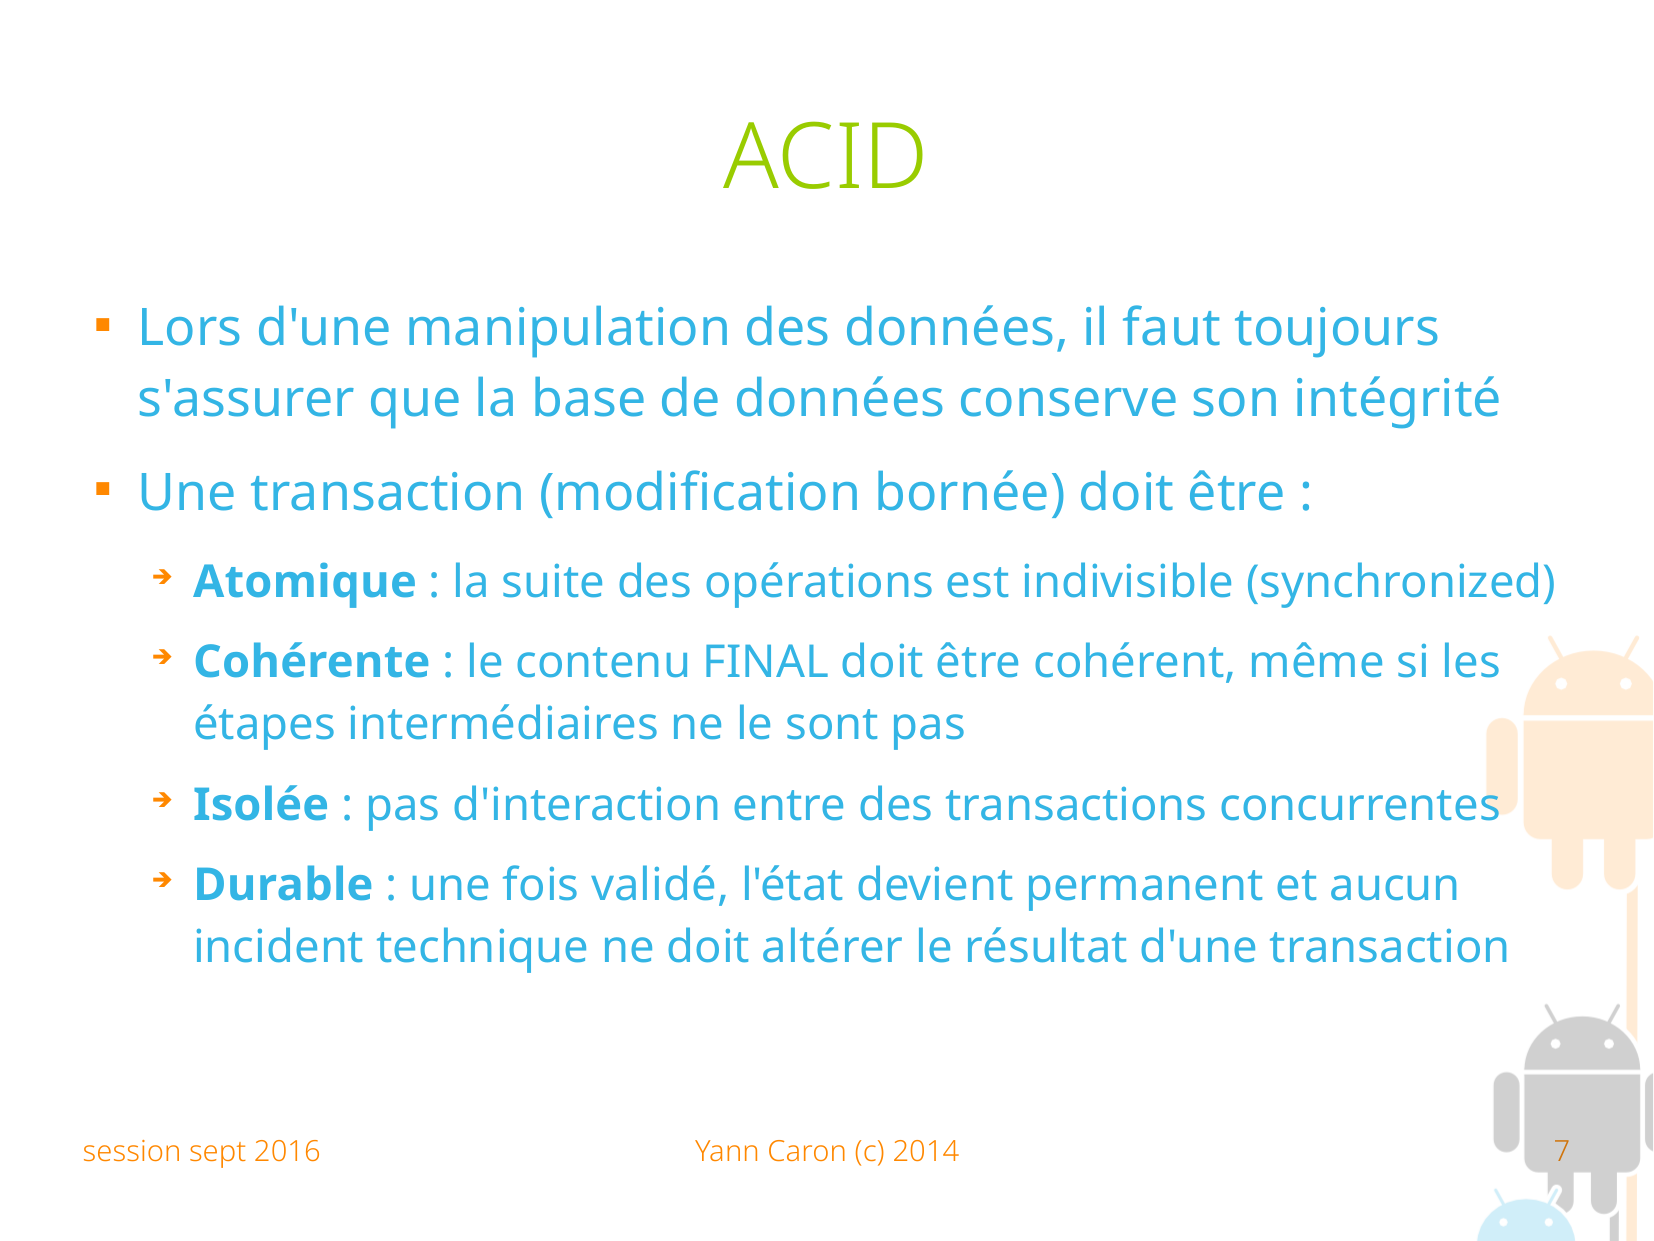

# ACID
Lors d'une manipulation des données, il faut toujours s'assurer que la base de données conserve son intégrité
Une transaction (modification bornée) doit être :
Atomique : la suite des opérations est indivisible (synchronized)
Cohérente : le contenu FINAL doit être cohérent, même si les étapes intermédiaires ne le sont pas
Isolée : pas d'interaction entre des transactions concurrentes
Durable : une fois validé, l'état devient permanent et aucun incident technique ne doit altérer le résultat d'une transaction
session sept 2016
Yann Caron (c) 2014
7